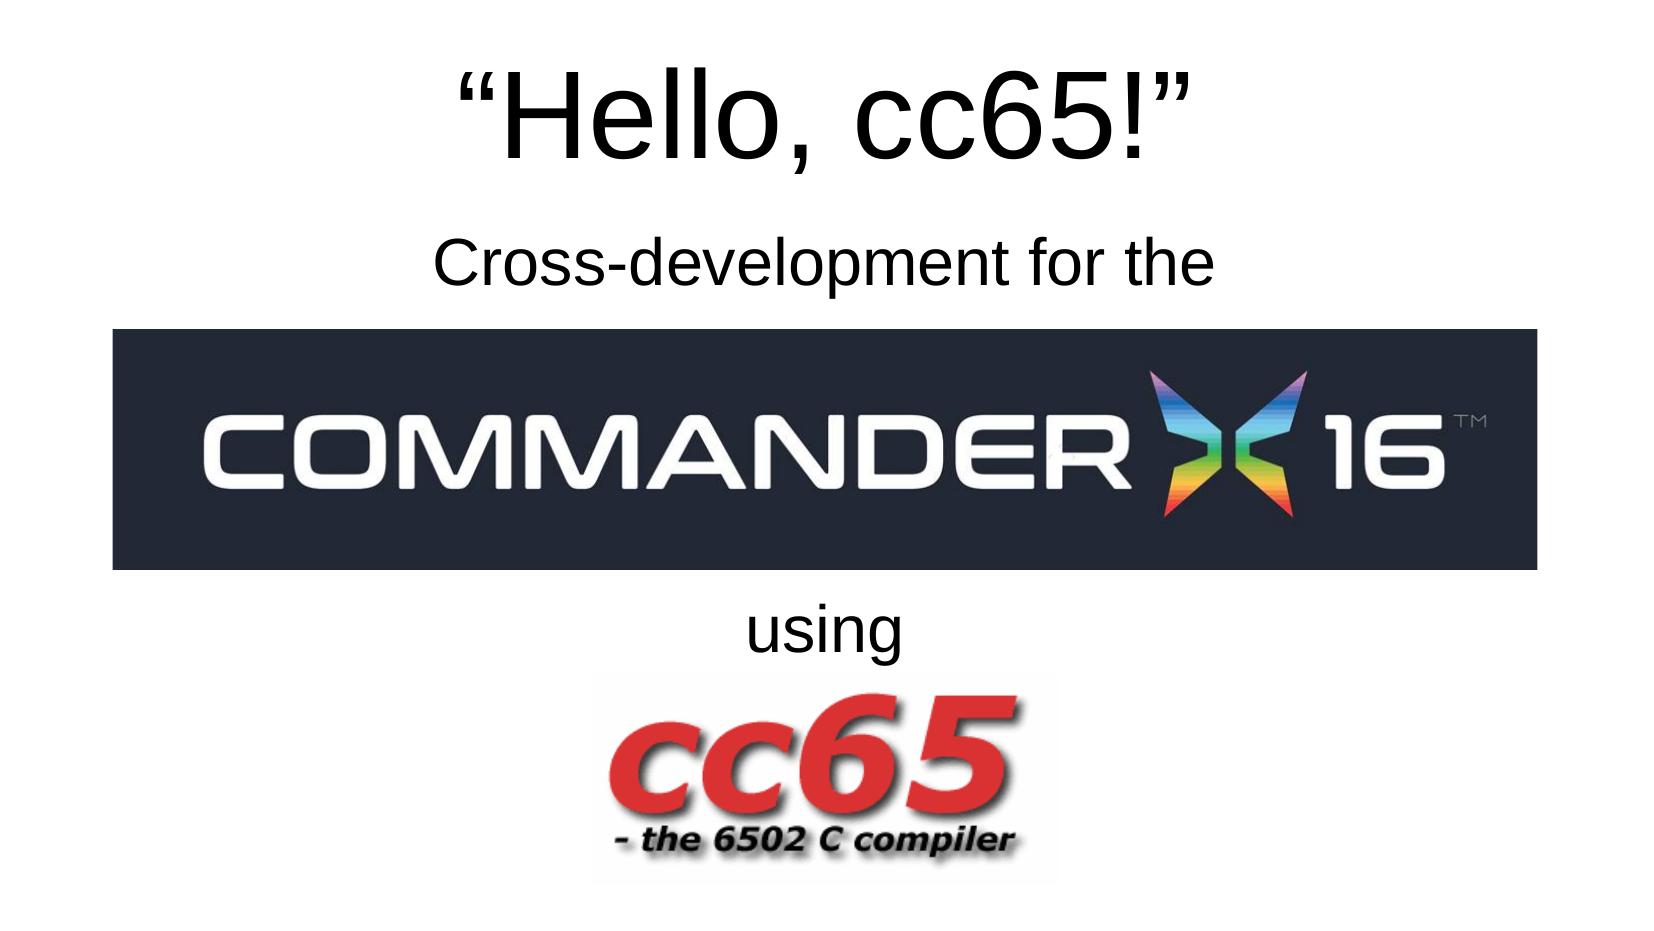

# “Hello, cc65!”
Cross-development for the
using